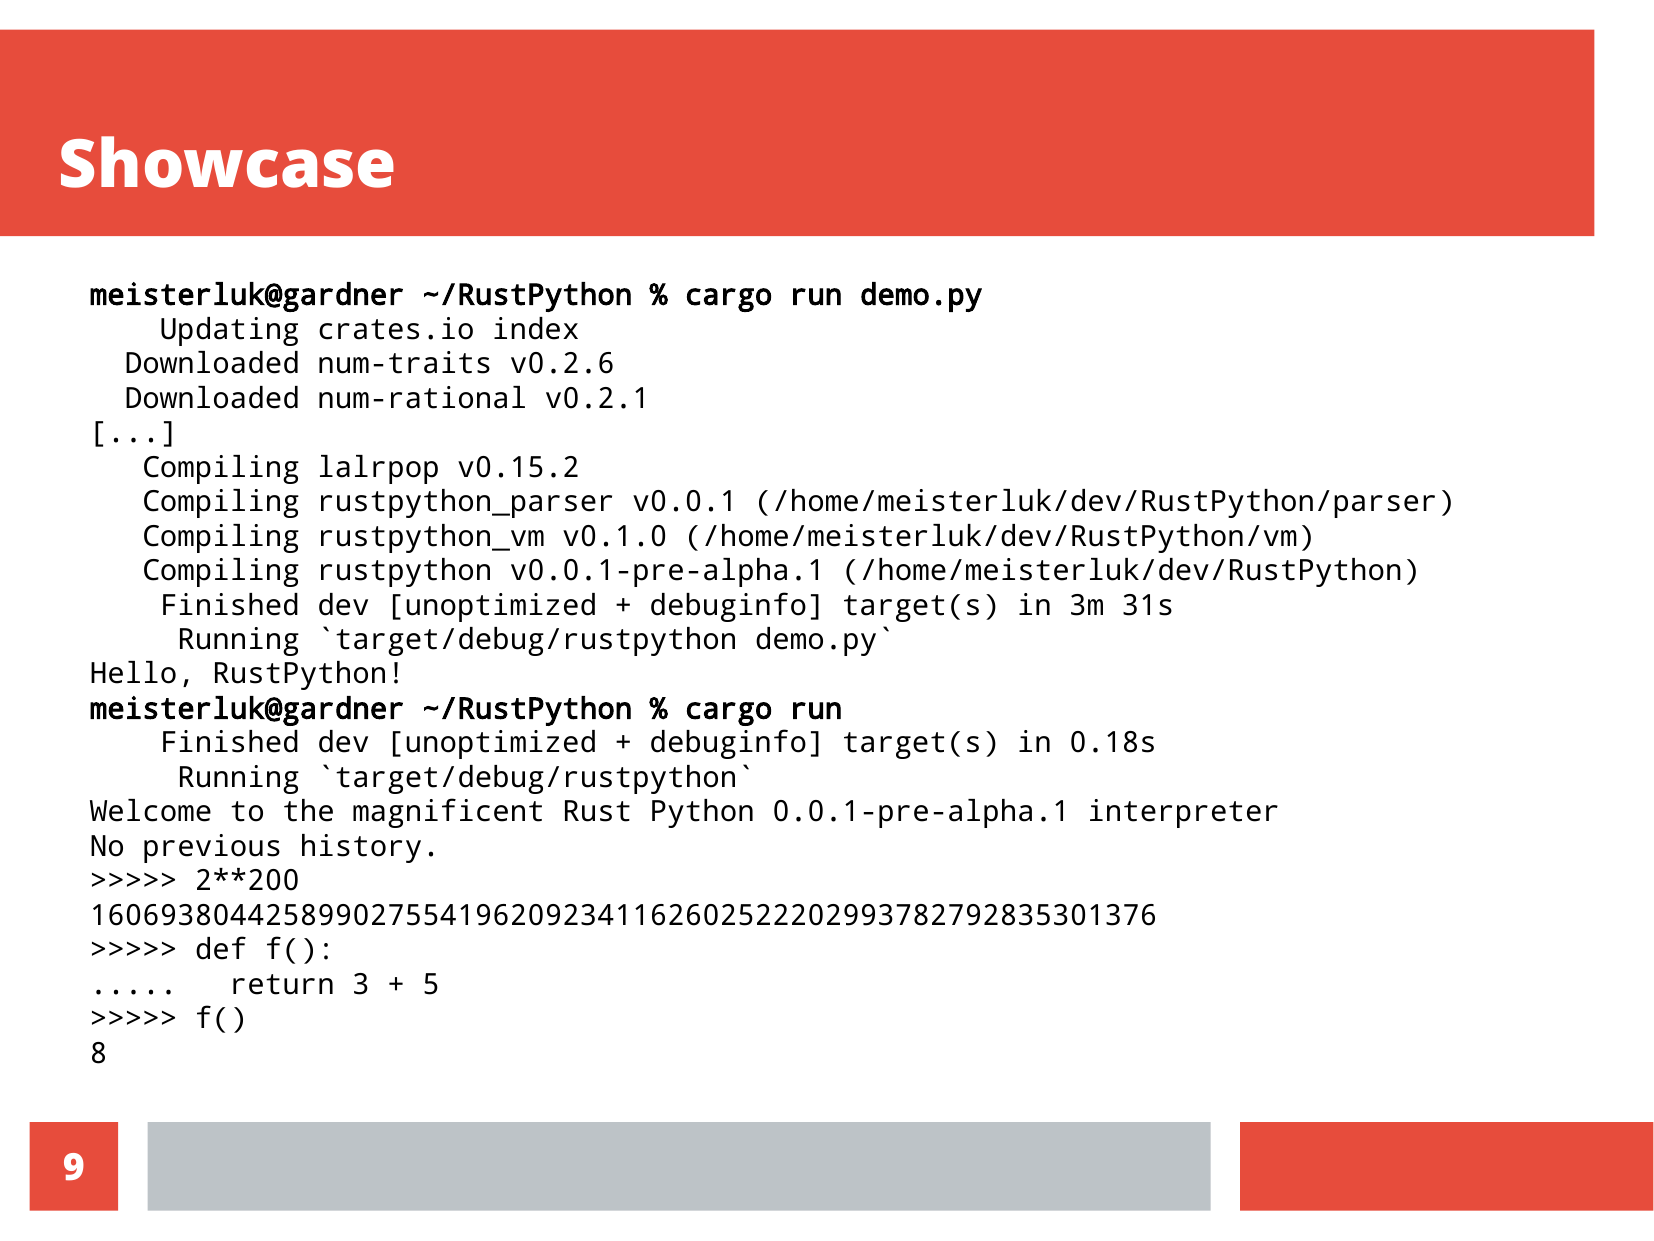

# Showcase
meisterluk@gardner ~/RustPython % cargo run demo.py
 Updating crates.io index
 Downloaded num-traits v0.2.6
 Downloaded num-rational v0.2.1
[...]
 Compiling lalrpop v0.15.2
 Compiling rustpython_parser v0.0.1 (/home/meisterluk/dev/RustPython/parser)
 Compiling rustpython_vm v0.1.0 (/home/meisterluk/dev/RustPython/vm)
 Compiling rustpython v0.0.1-pre-alpha.1 (/home/meisterluk/dev/RustPython)
 Finished dev [unoptimized + debuginfo] target(s) in 3m 31s
 Running `target/debug/rustpython demo.py`
Hello, RustPython!
meisterluk@gardner ~/RustPython % cargo run
 Finished dev [unoptimized + debuginfo] target(s) in 0.18s
 Running `target/debug/rustpython`
Welcome to the magnificent Rust Python 0.0.1-pre-alpha.1 interpreter
No previous history.
>>>>> 2**200
1606938044258990275541962092341162602522202993782792835301376
>>>>> def f():
..... return 3 + 5
>>>>> f()
8
9